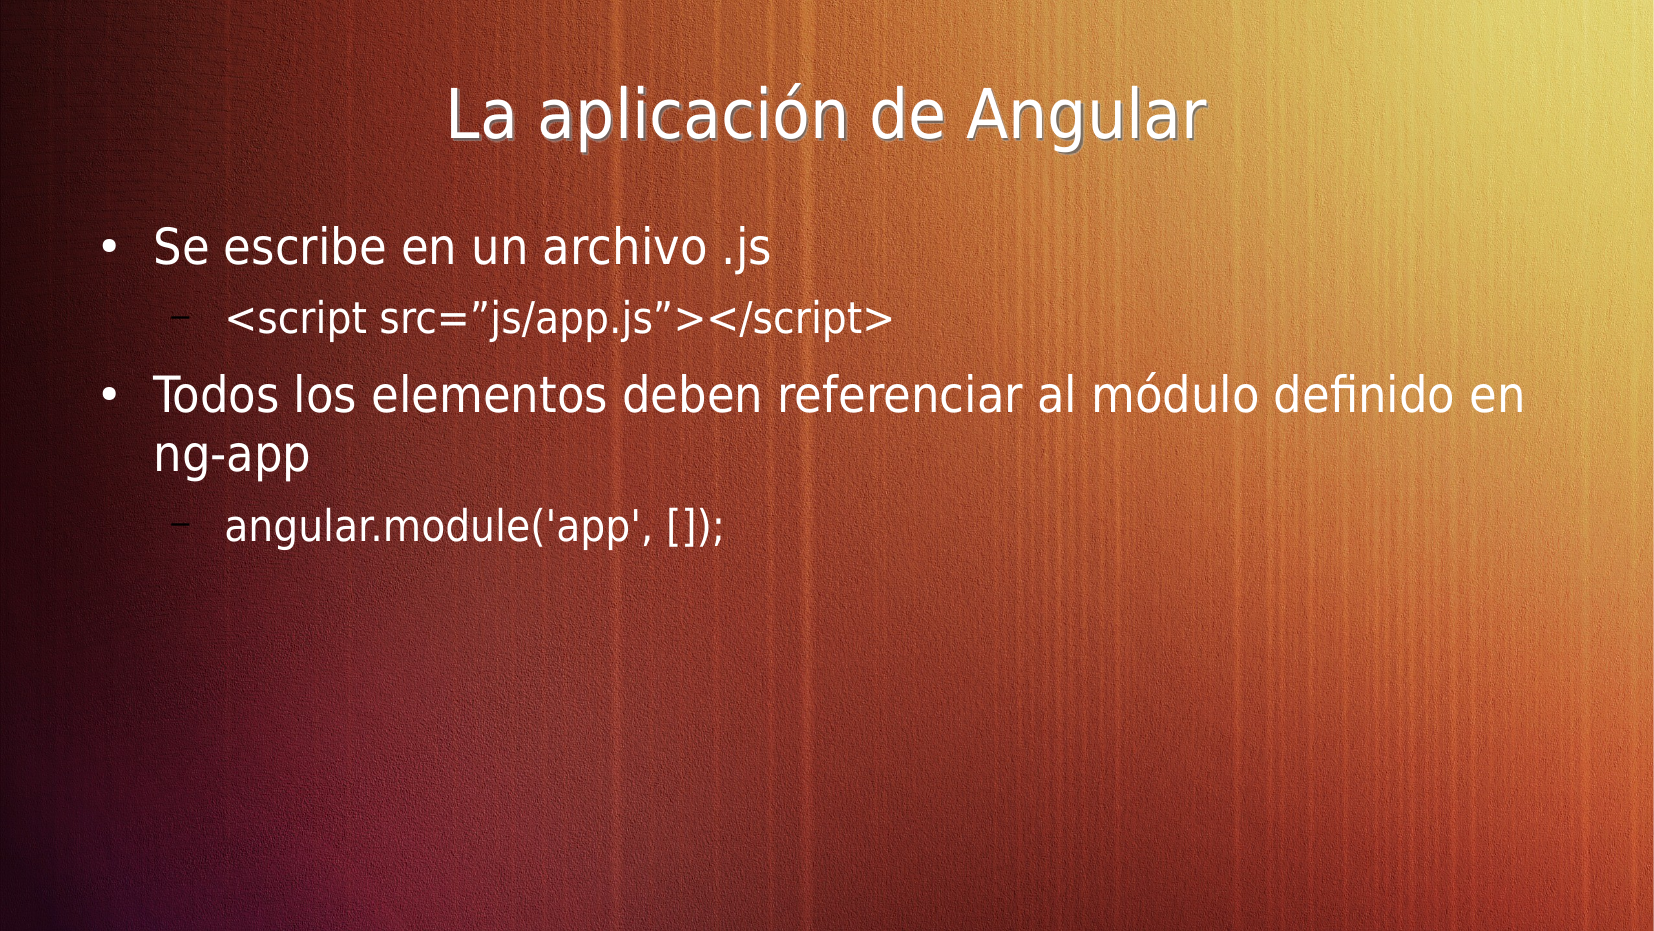

# La aplicación de Angular
Se escribe en un archivo .js
<script src=”js/app.js”></script>
Todos los elementos deben referenciar al módulo definido en ng-app
angular.module('app', []);